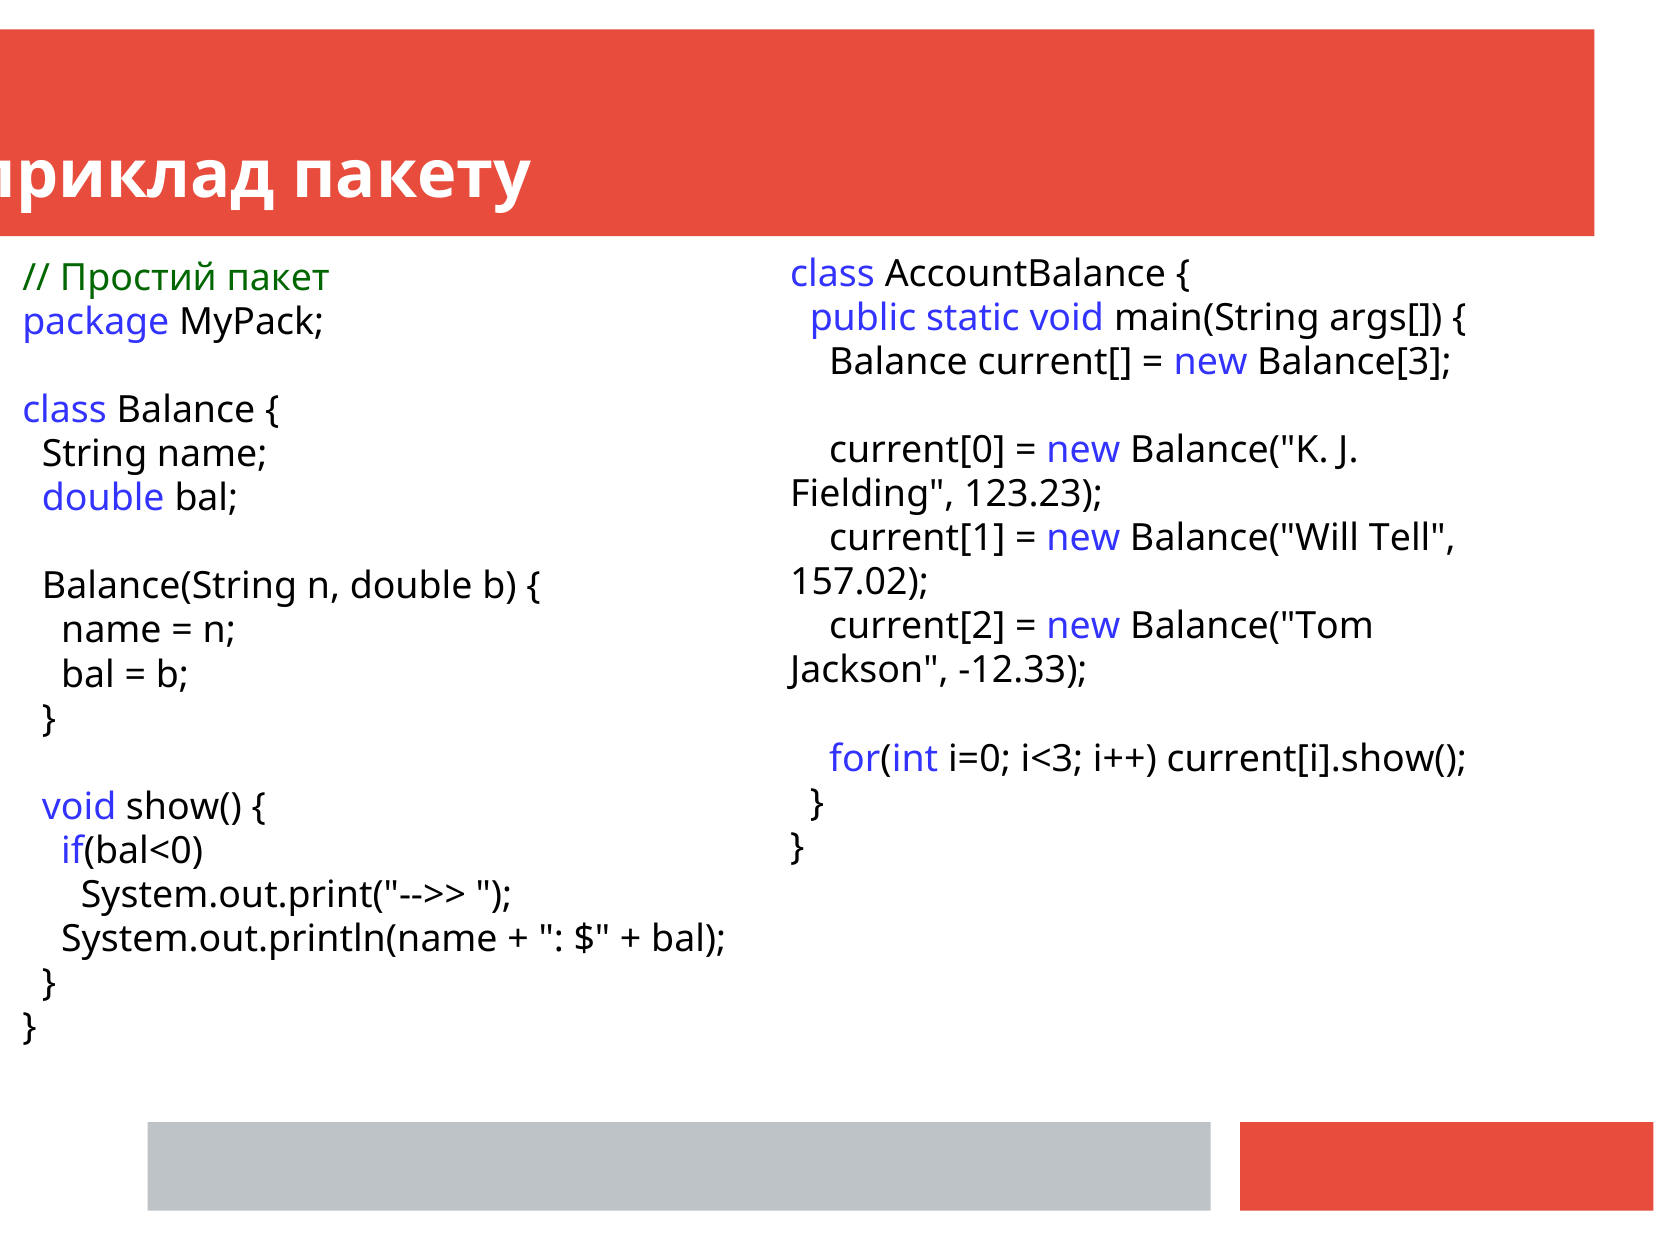

Нприклад пакету
class AccountBalance {
 public static void main(String args[]) {
 Balance current[] = new Balance[3];
 current[0] = new Balance("K. J. Fielding", 123.23);
 current[1] = new Balance("Will Tell", 157.02);
 current[2] = new Balance("Tom Jackson", -12.33);
 for(int i=0; i<3; i++) current[i].show();
 }
}
// Простий пакет
package MyPack;
class Balance {
 String name;
 double bal;
 Balance(String n, double b) {
 name = n;
 bal = b;
 }
 void show() {
 if(bal<0)
 System.out.print("-->> ");
 System.out.println(name + ": $" + bal);
 }
}